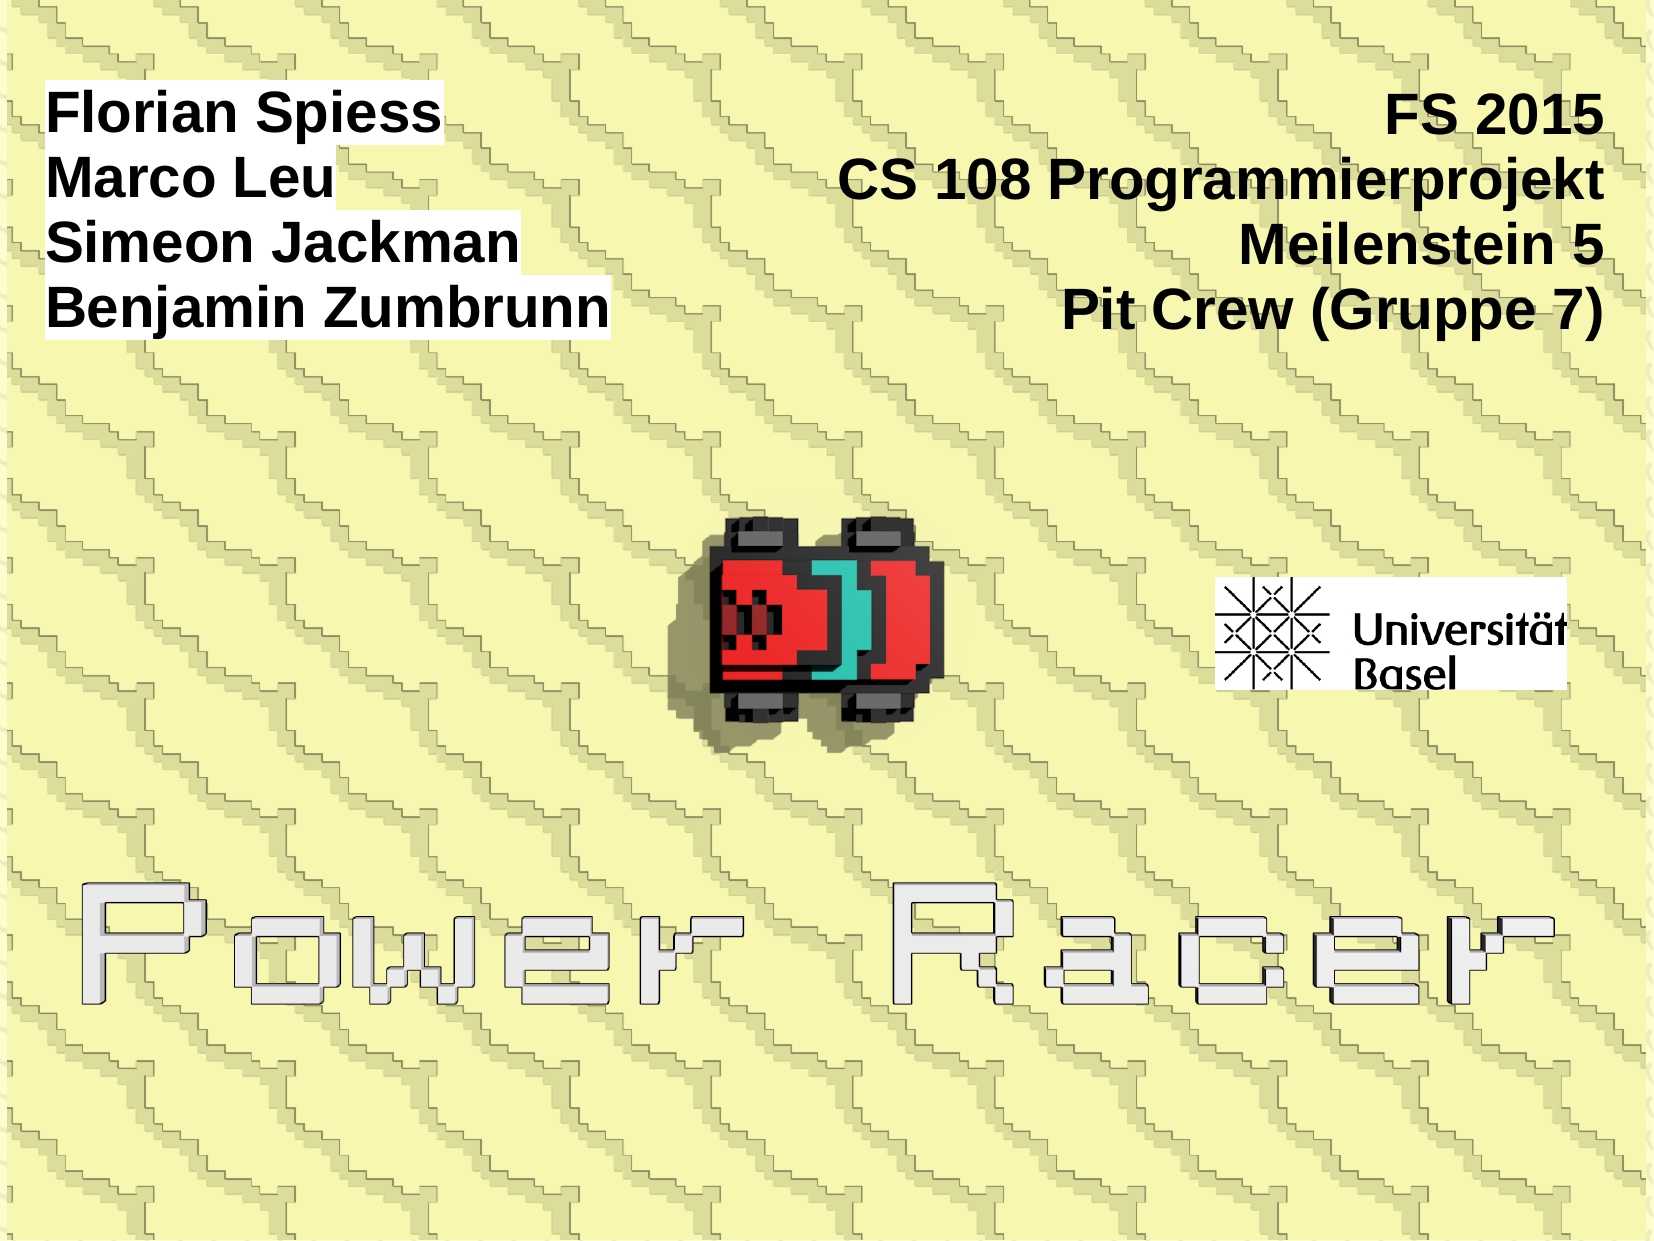

# Florian Spiess
Marco Leu
Simeon Jackman
Benjamin Zumbrunn
FS 2015
CS 108 Programmierprojekt
Meilenstein 5
Pit Crew (Gruppe 7)